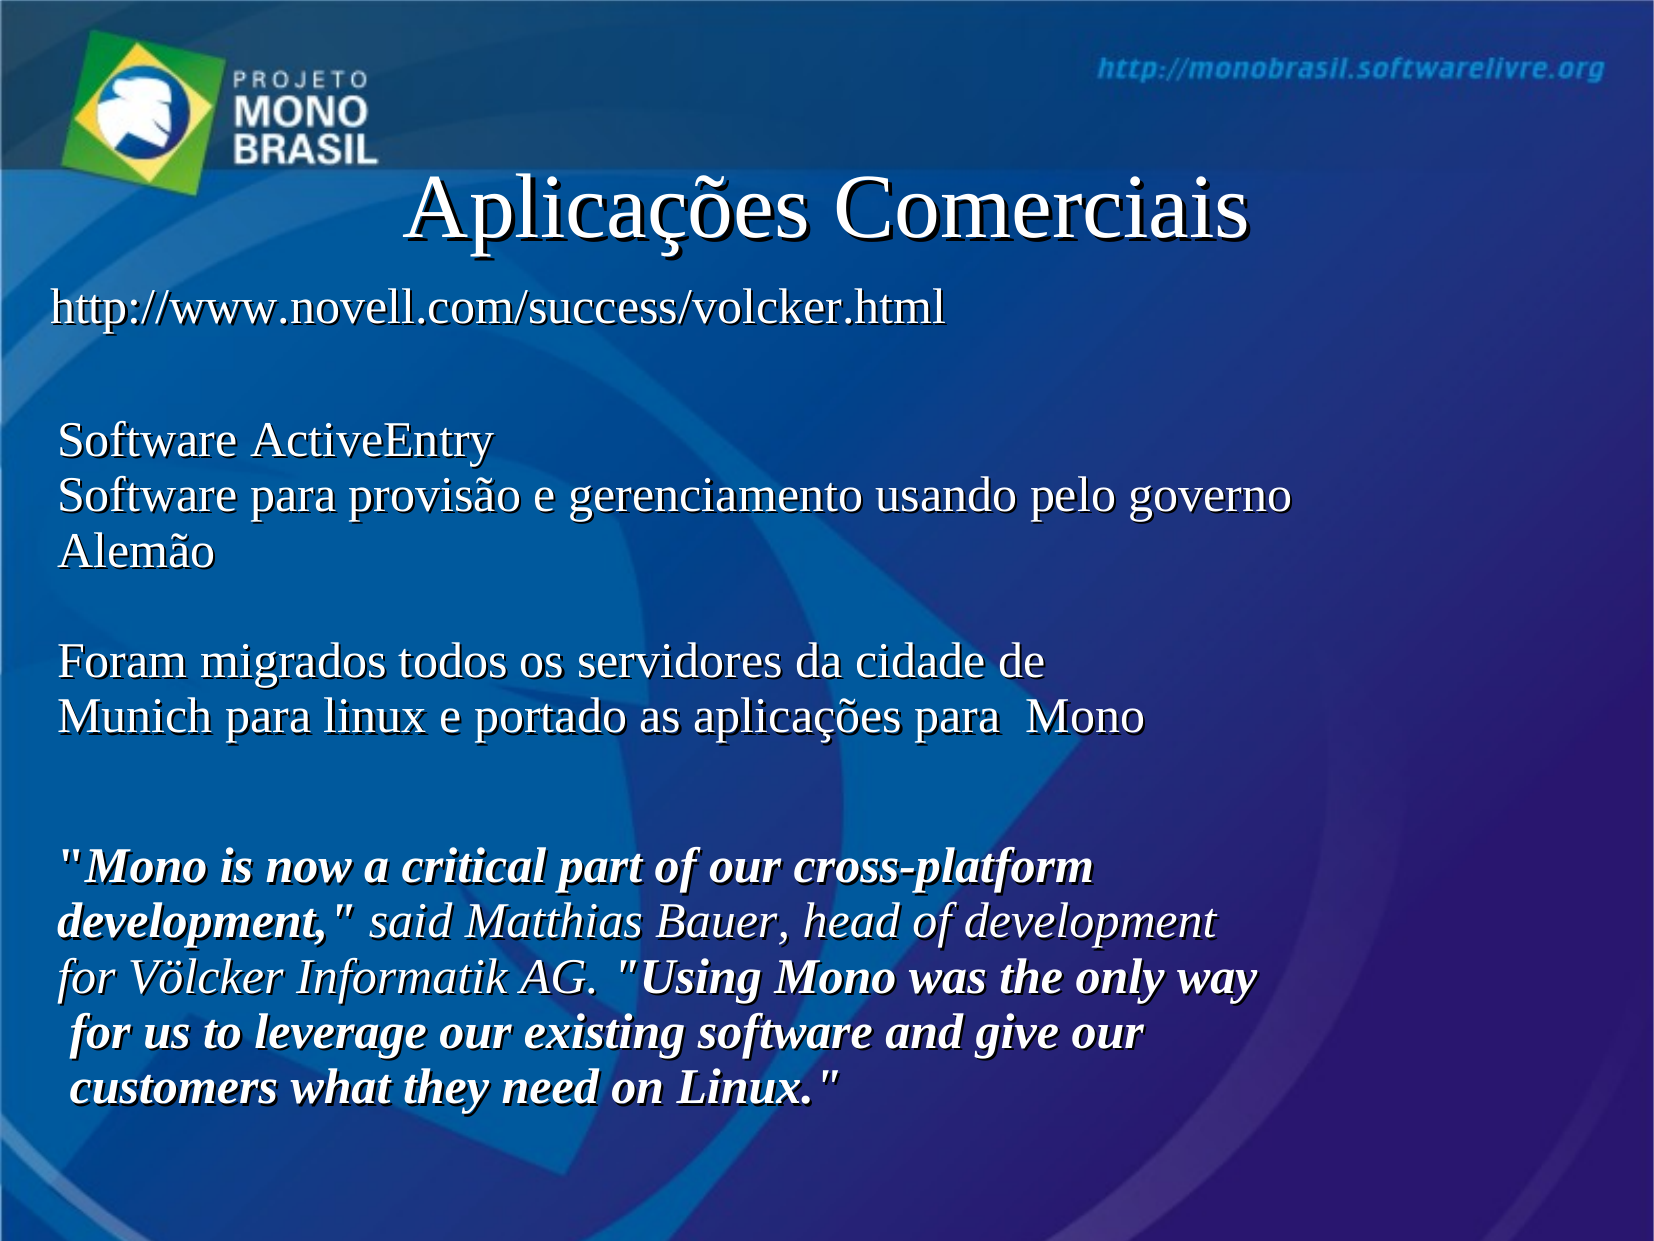

# Aplicações Comerciais
http://www.novell.com/success/volcker.html
Software ActiveEntry
Software para provisão e gerenciamento usando pelo governo
Alemão
Foram migrados todos os servidores da cidade de
Munich para linux e portado as aplicações para Mono
"Mono is now a critical part of our cross-platform
development," said Matthias Bauer, head of development
for Völcker Informatik AG. "Using Mono was the only way
 for us to leverage our existing software and give our
 customers what they need on Linux."